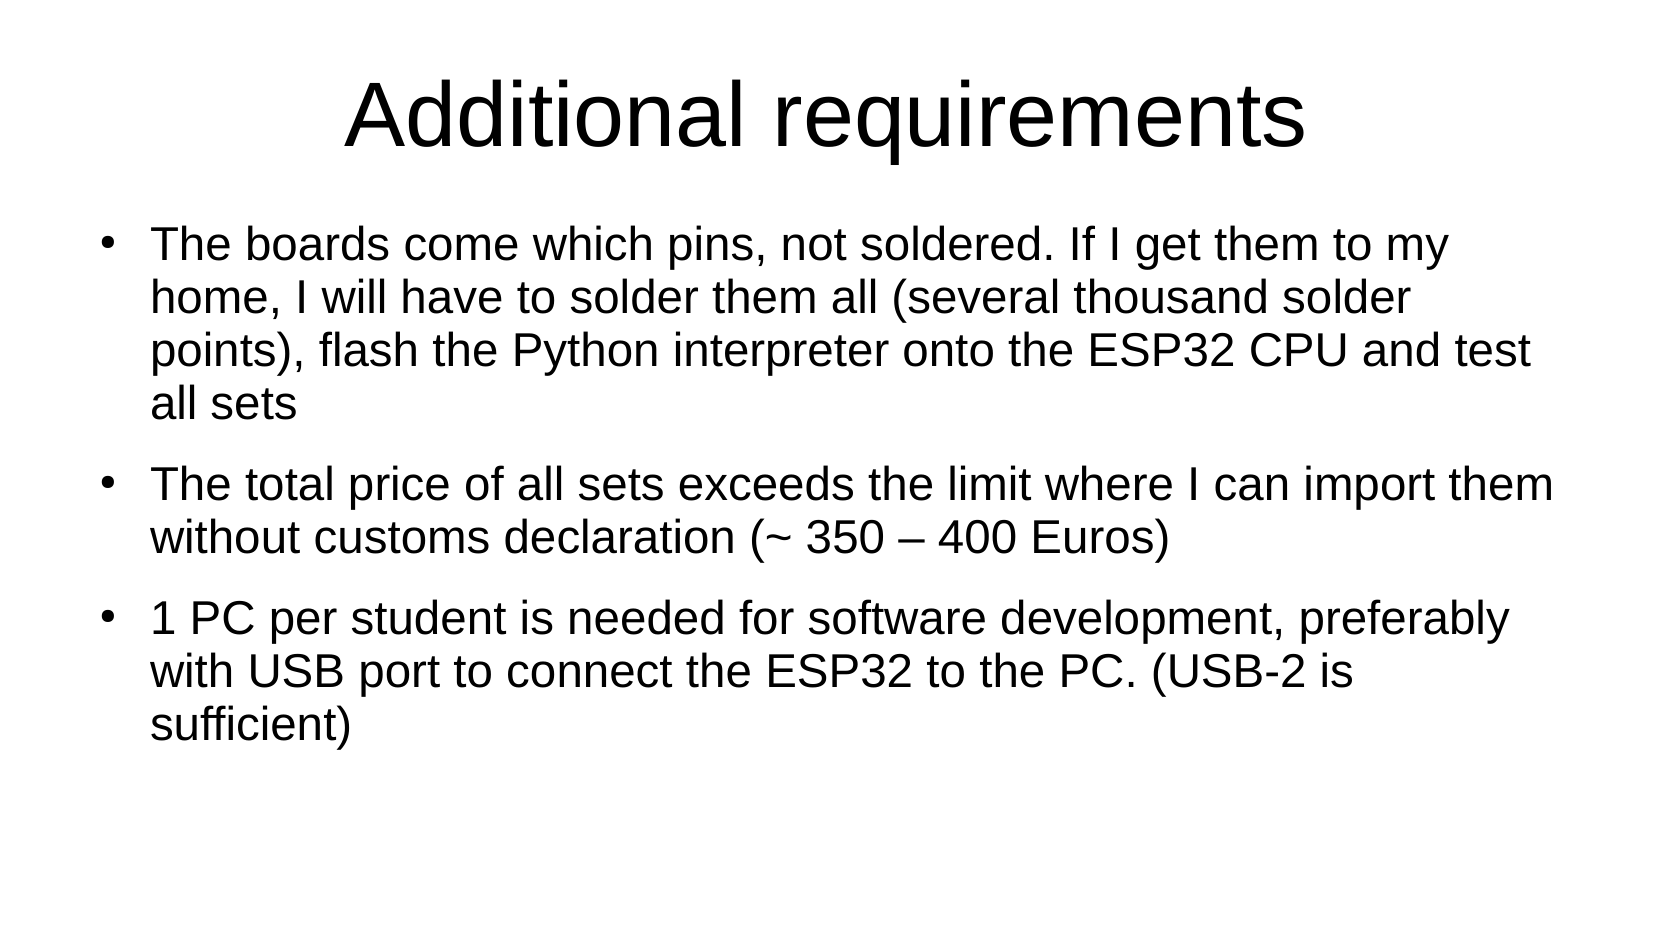

# Additional requirements
The boards come which pins, not soldered. If I get them to my home, I will have to solder them all (several thousand solder points), flash the Python interpreter onto the ESP32 CPU and test all sets
The total price of all sets exceeds the limit where I can import them without customs declaration (~ 350 – 400 Euros)
1 PC per student is needed for software development, preferably with USB port to connect the ESP32 to the PC. (USB-2 is sufficient)